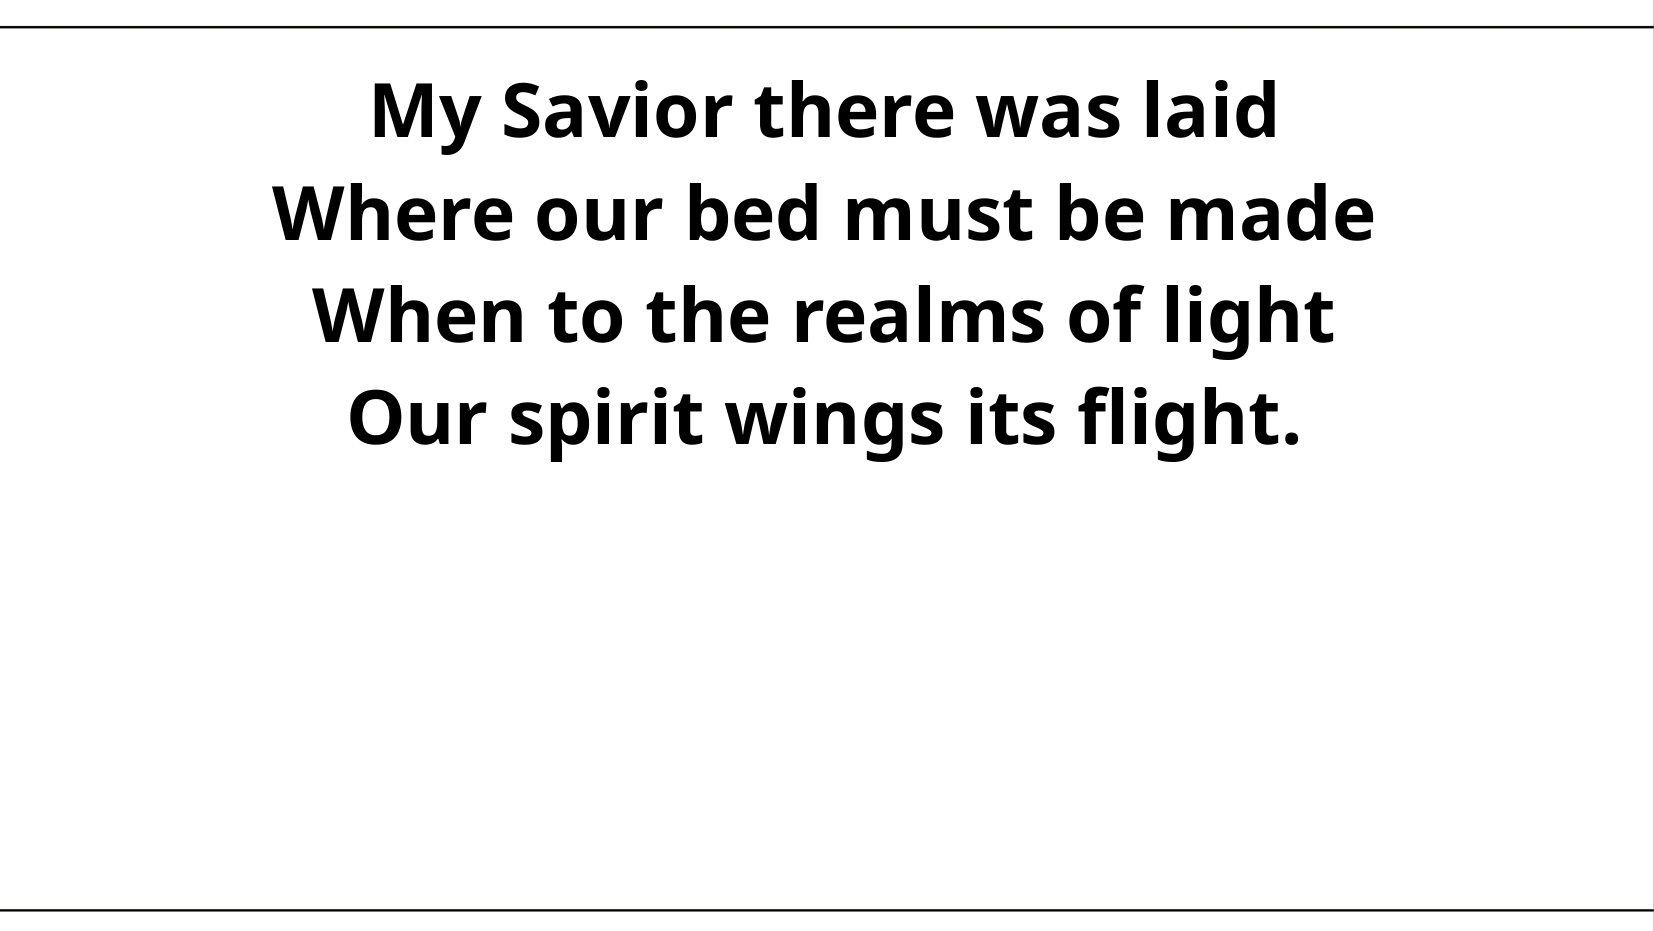

My Savior there was laid
Where our bed must be made
When to the realms of light
Our spirit wings its flight.